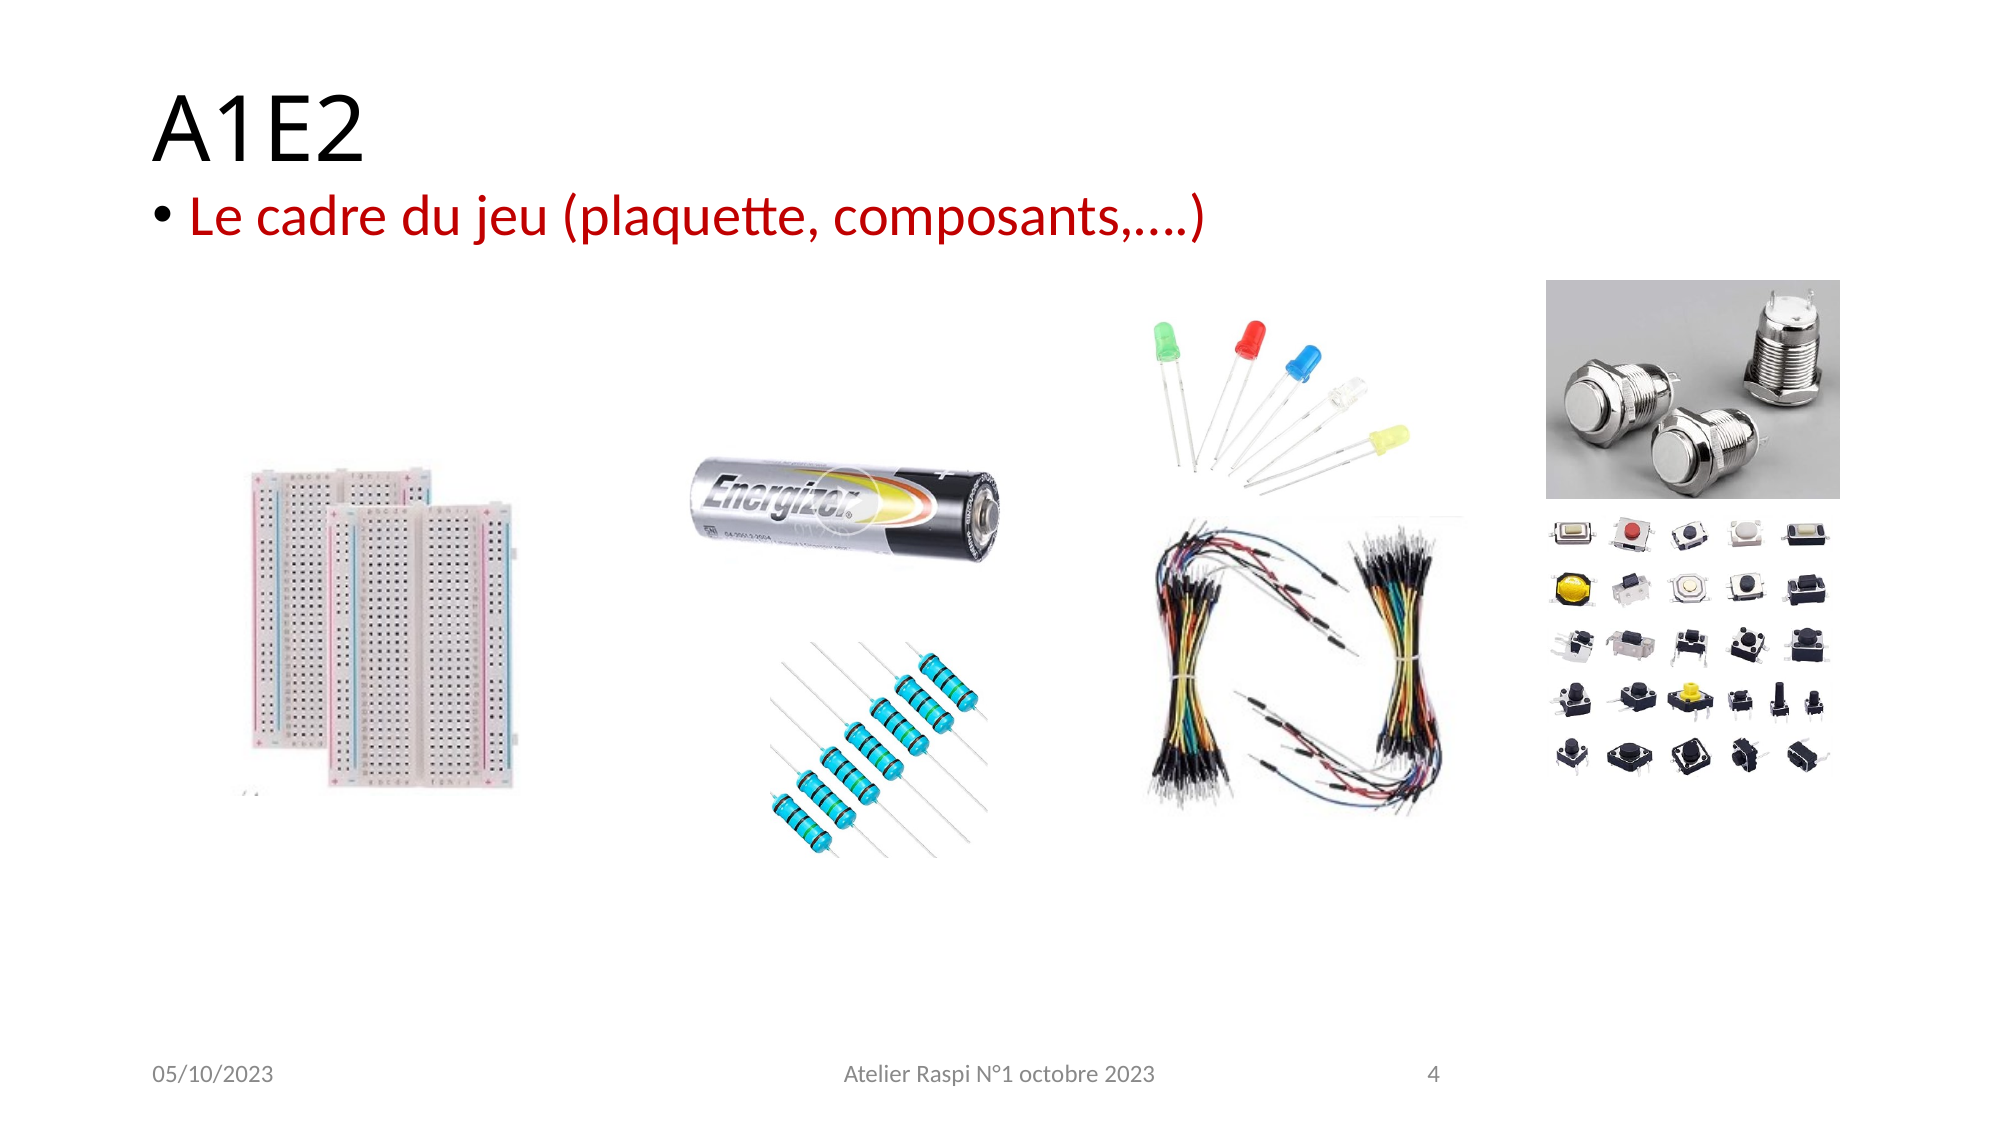

# A1E2
Le cadre du jeu (plaquette, composants,….)
05/10/2023
Atelier Raspi N°1 octobre 2023